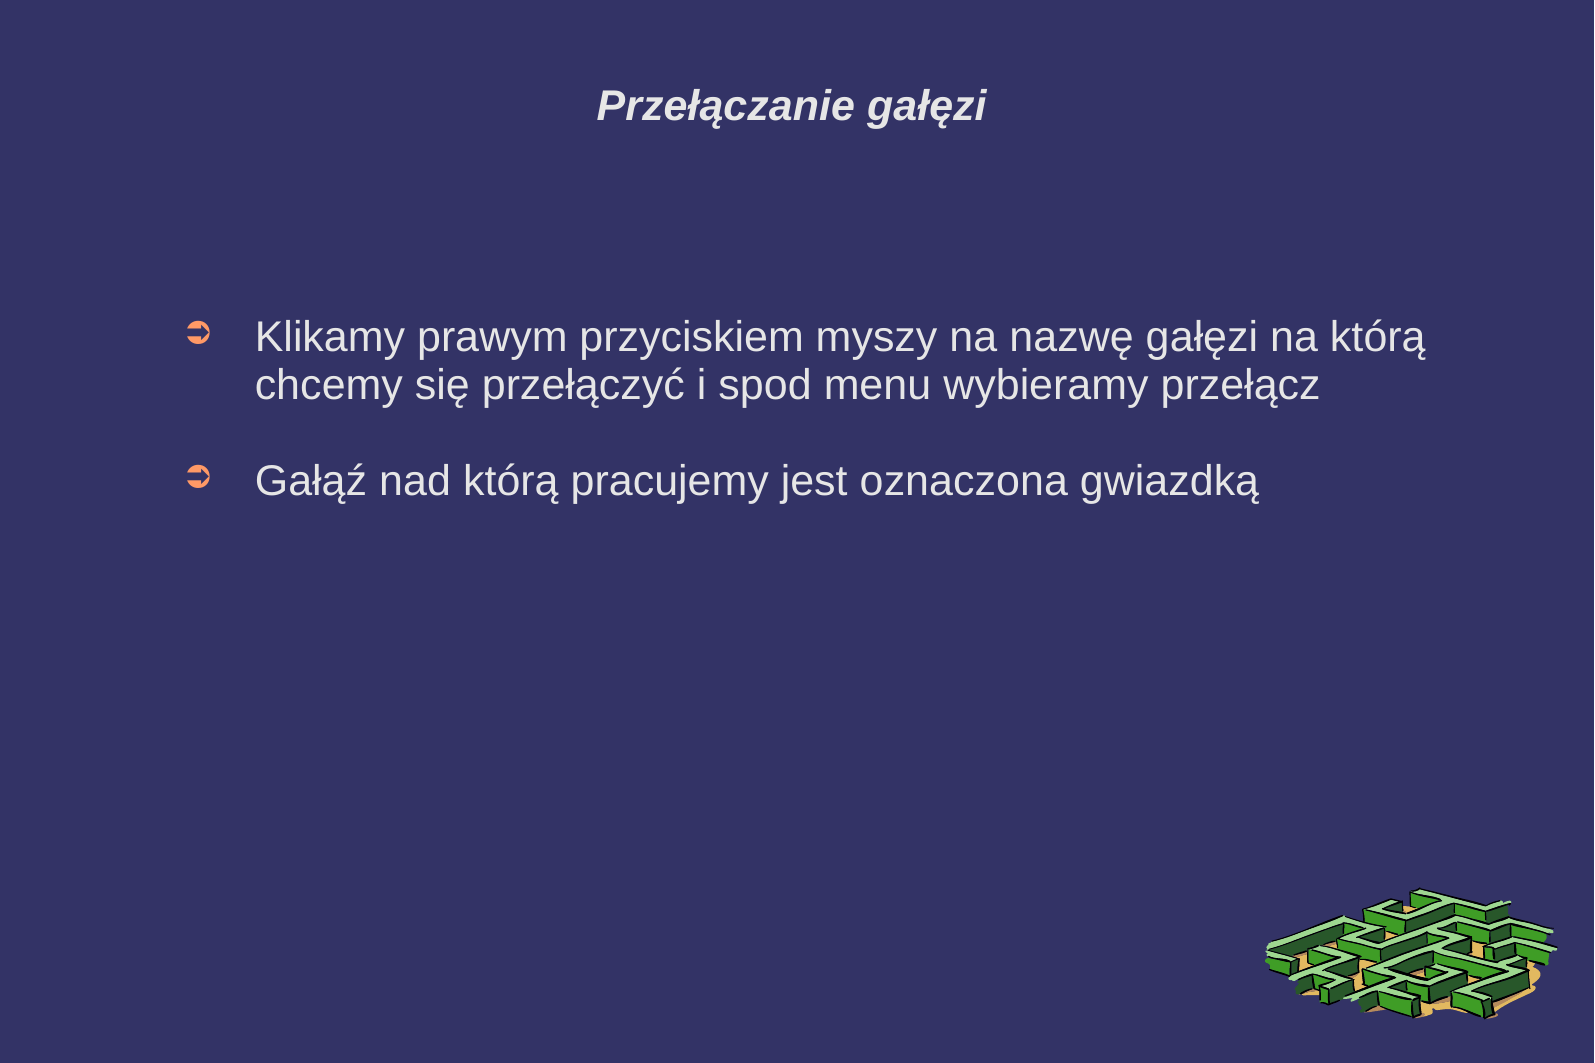

# Przełączanie gałęzi
Klikamy prawym przyciskiem myszy na nazwę gałęzi na którą chcemy się przełączyć i spod menu wybieramy przełącz
Gałąź nad którą pracujemy jest oznaczona gwiazdką